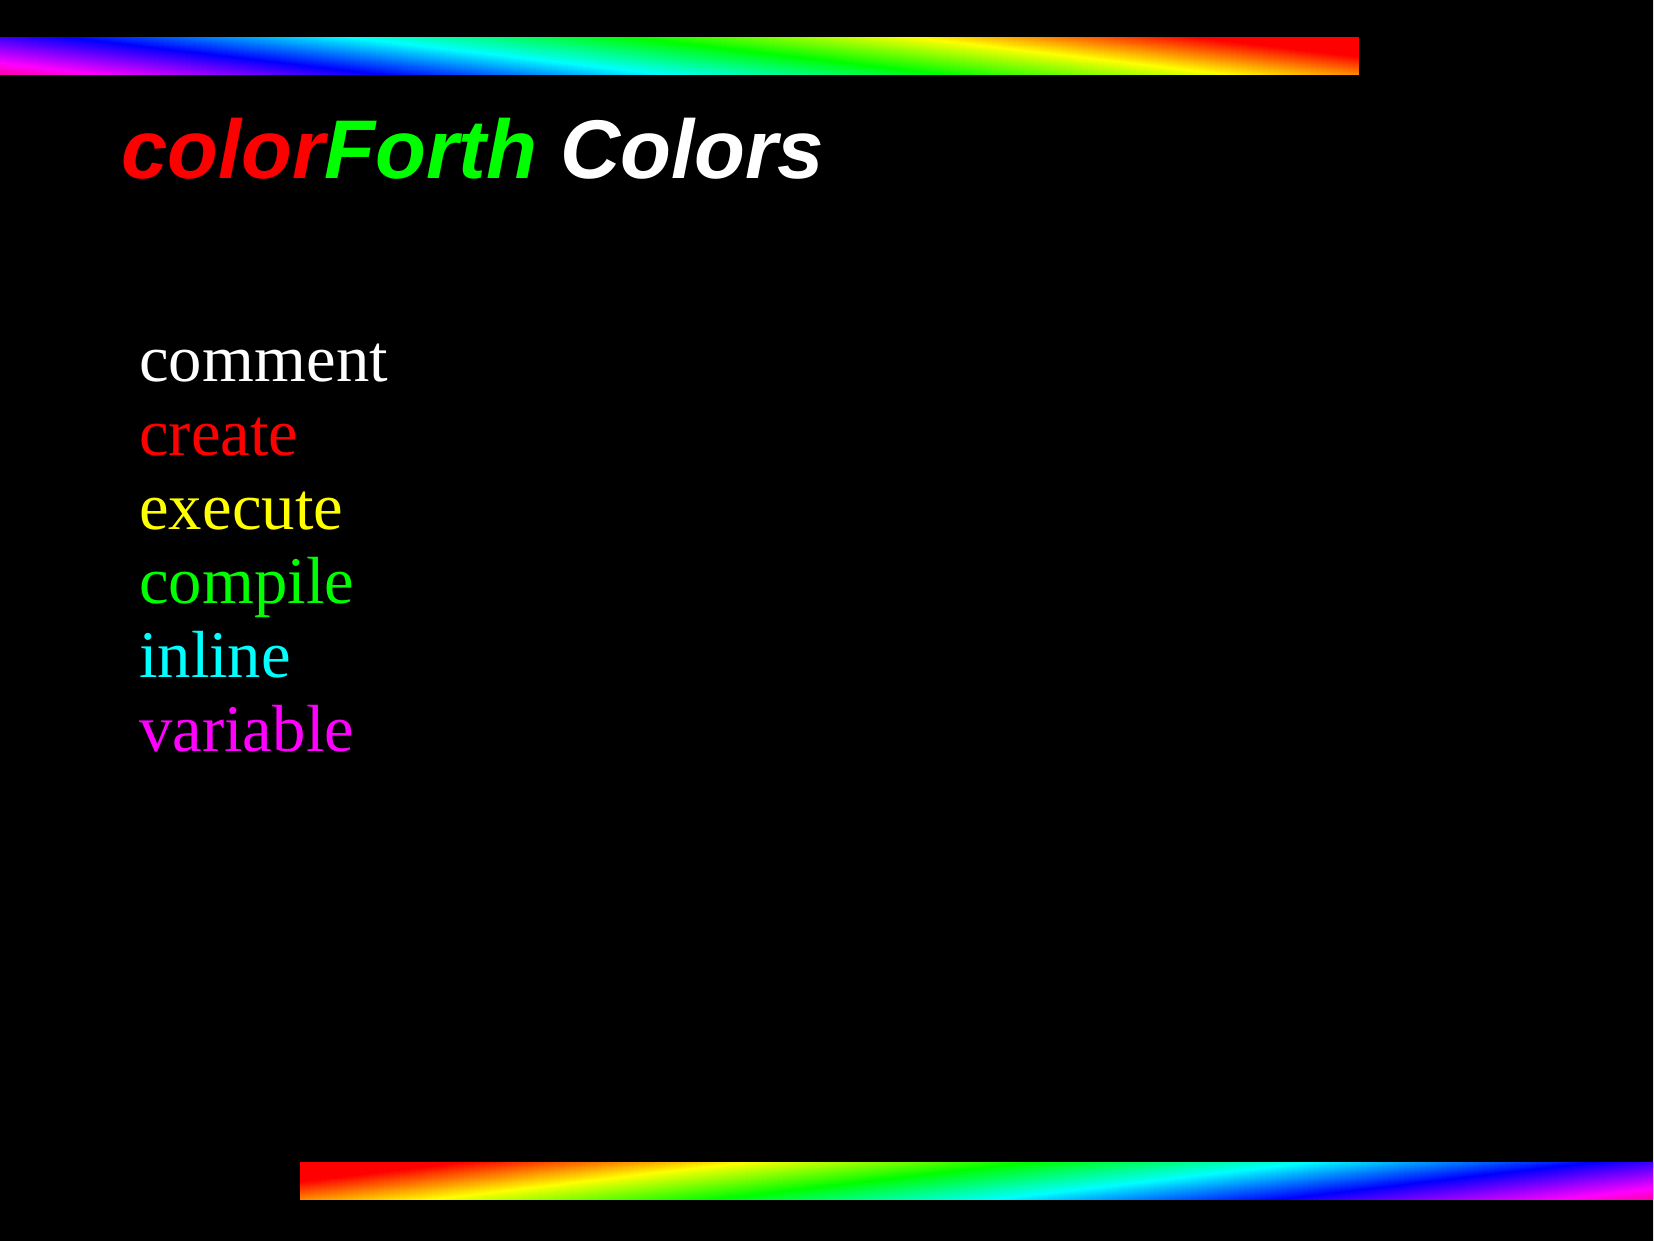

# colorForth Colors
comment
create
execute
compile
inline
variable